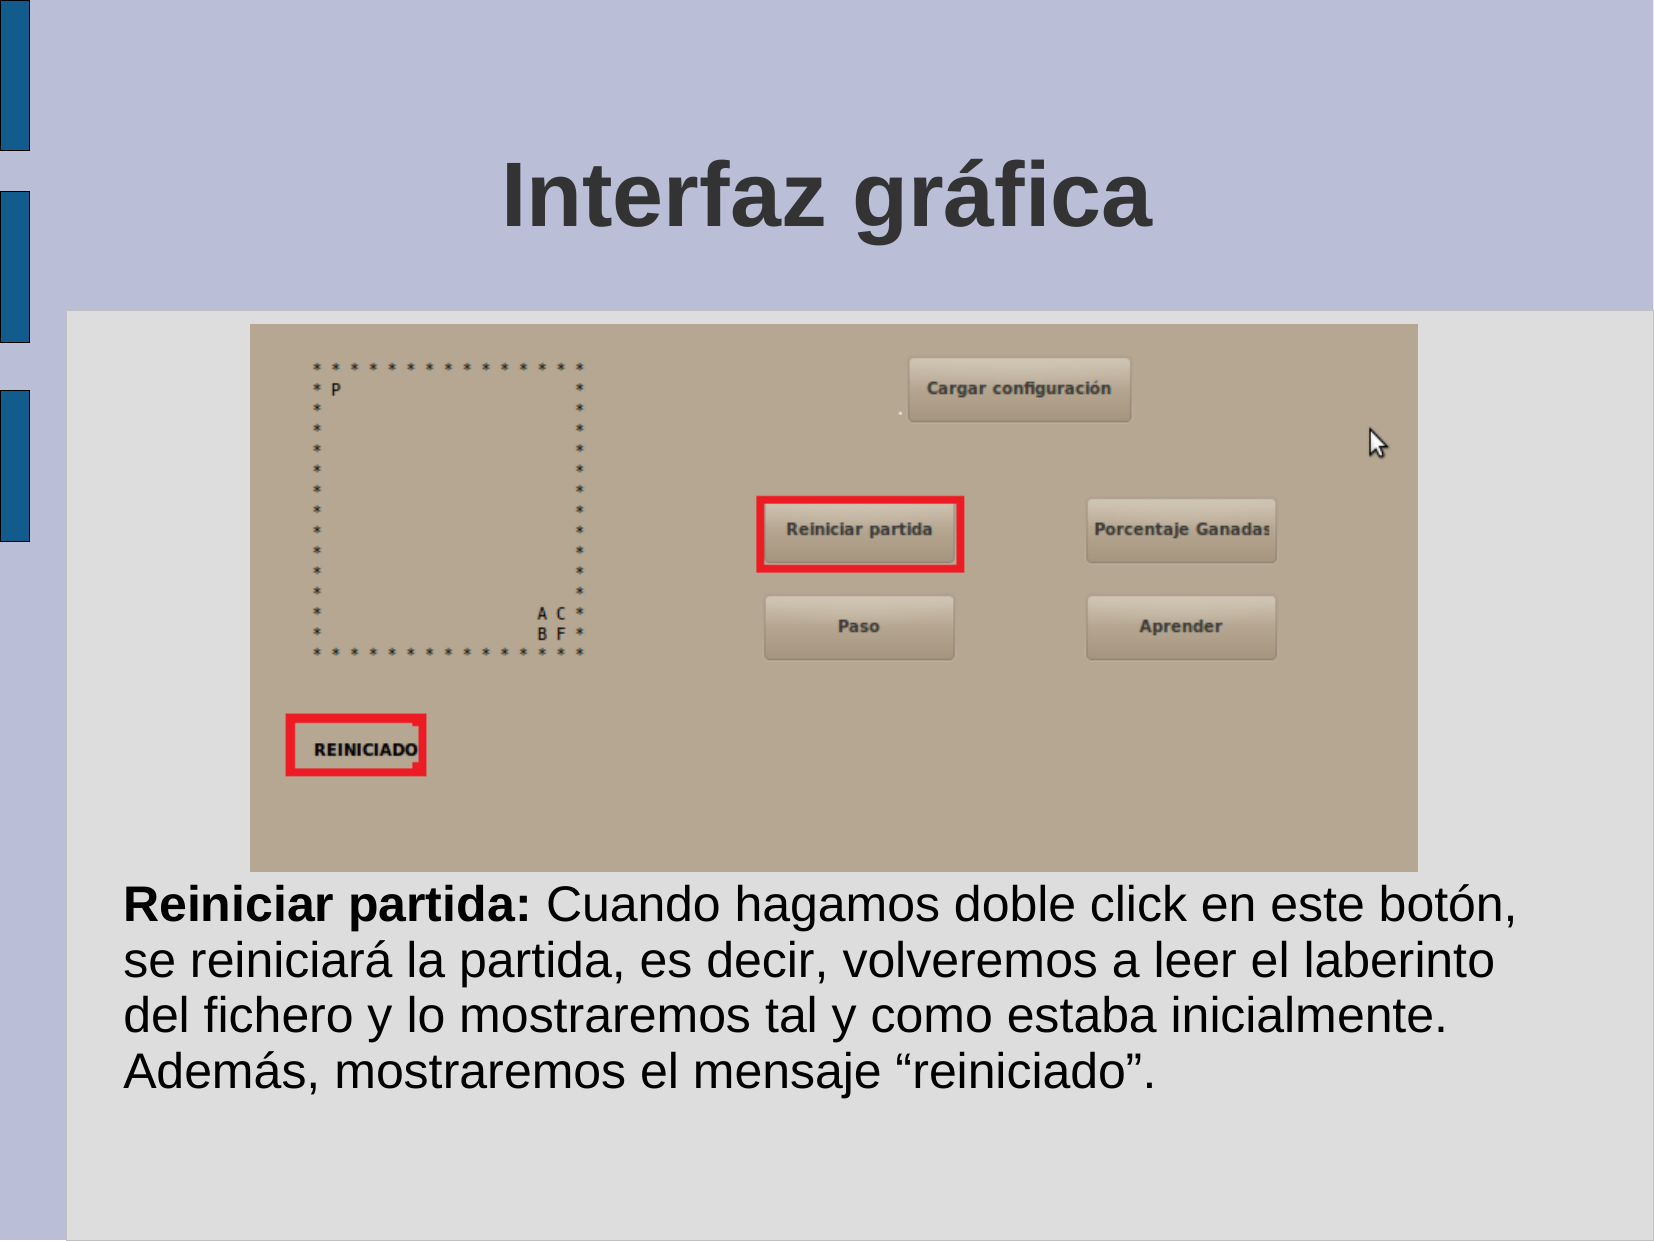

# Interfaz gráfica
Reiniciar partida: Cuando hagamos doble click en este botón, se reiniciará la partida, es decir, volveremos a leer el laberinto del fichero y lo mostraremos tal y como estaba inicialmente. Además, mostraremos el mensaje “reiniciado”.